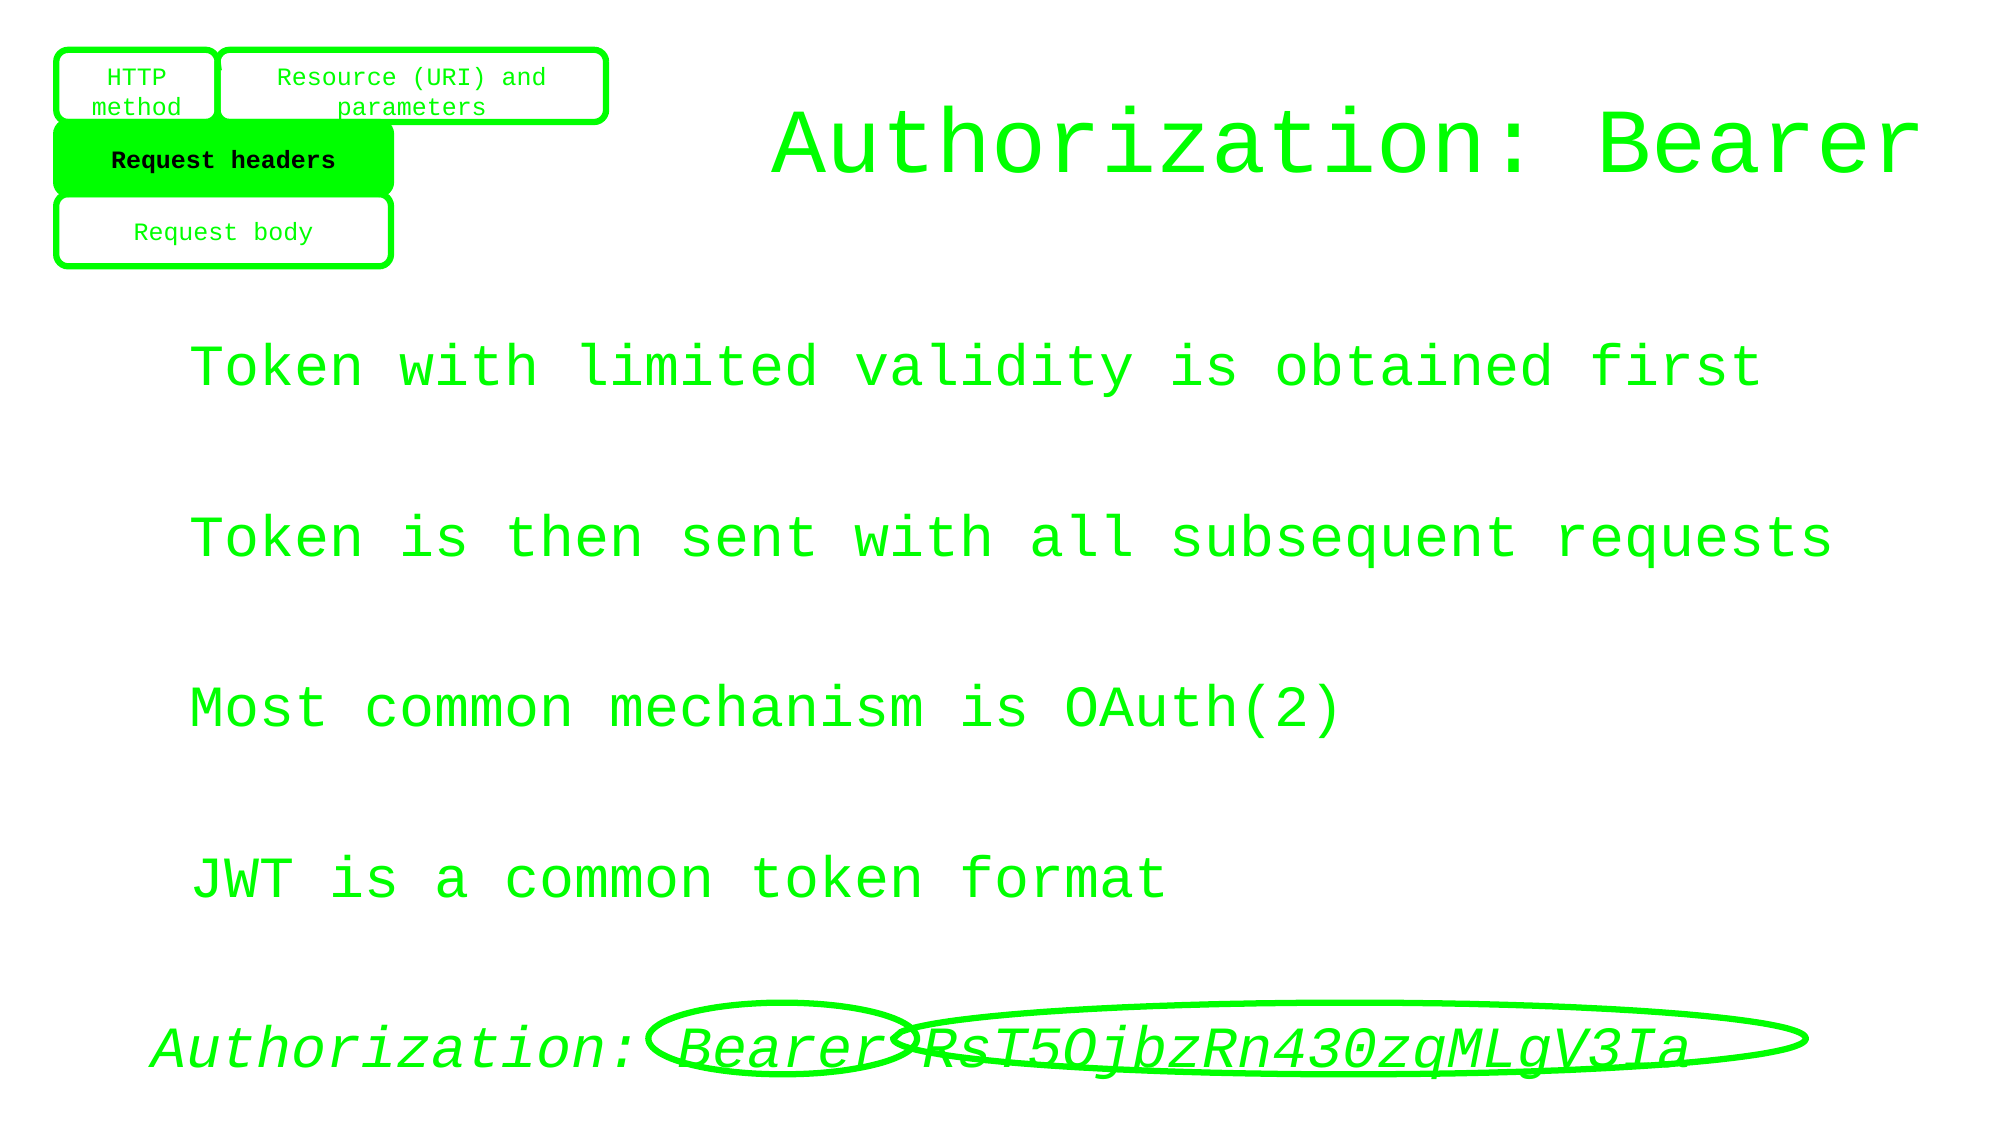

HTTP method
Resource (URI) and parameters
Authorization: Bearer
Request headers
Request body
# Token with limited validity is obtained first
Token is then sent with all subsequent requests
Most common mechanism is OAuth(2)
JWT is a common token format
Authorization: Bearer RsT5OjbzRn430zqMLgV3Ia